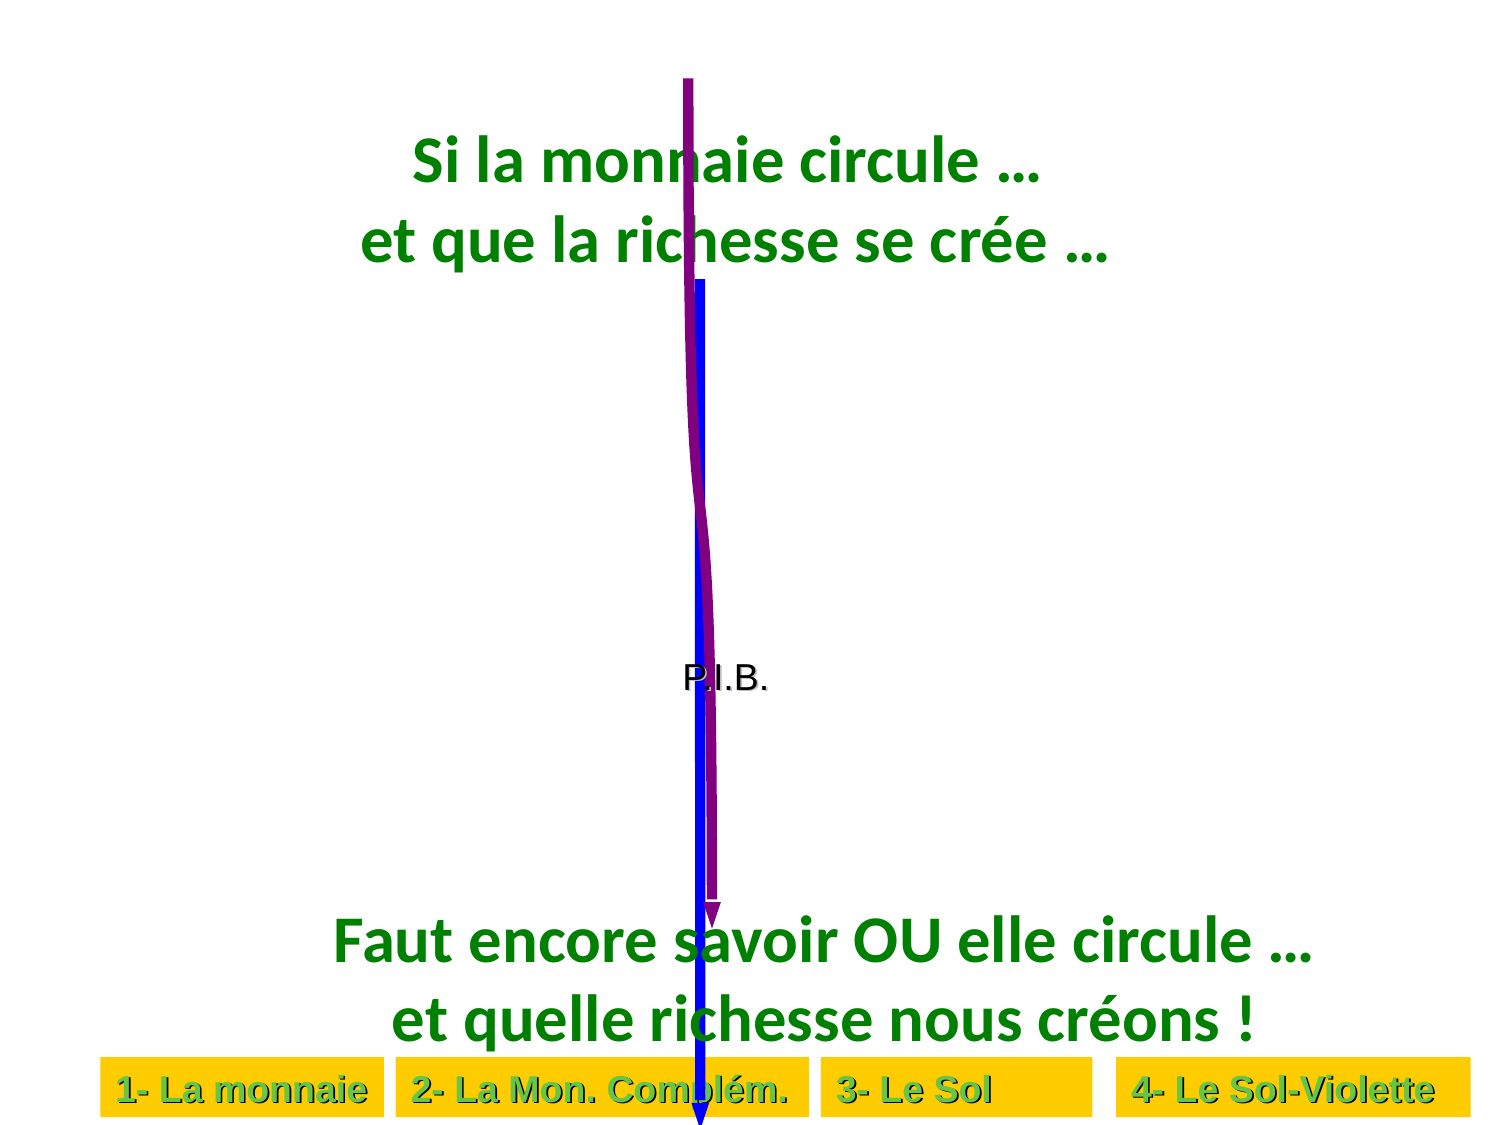

# Si la monnaie circule … et que la richesse se crée …
P.I.B.
Faut encore savoir OU elle circule …
et quelle richesse nous créons !